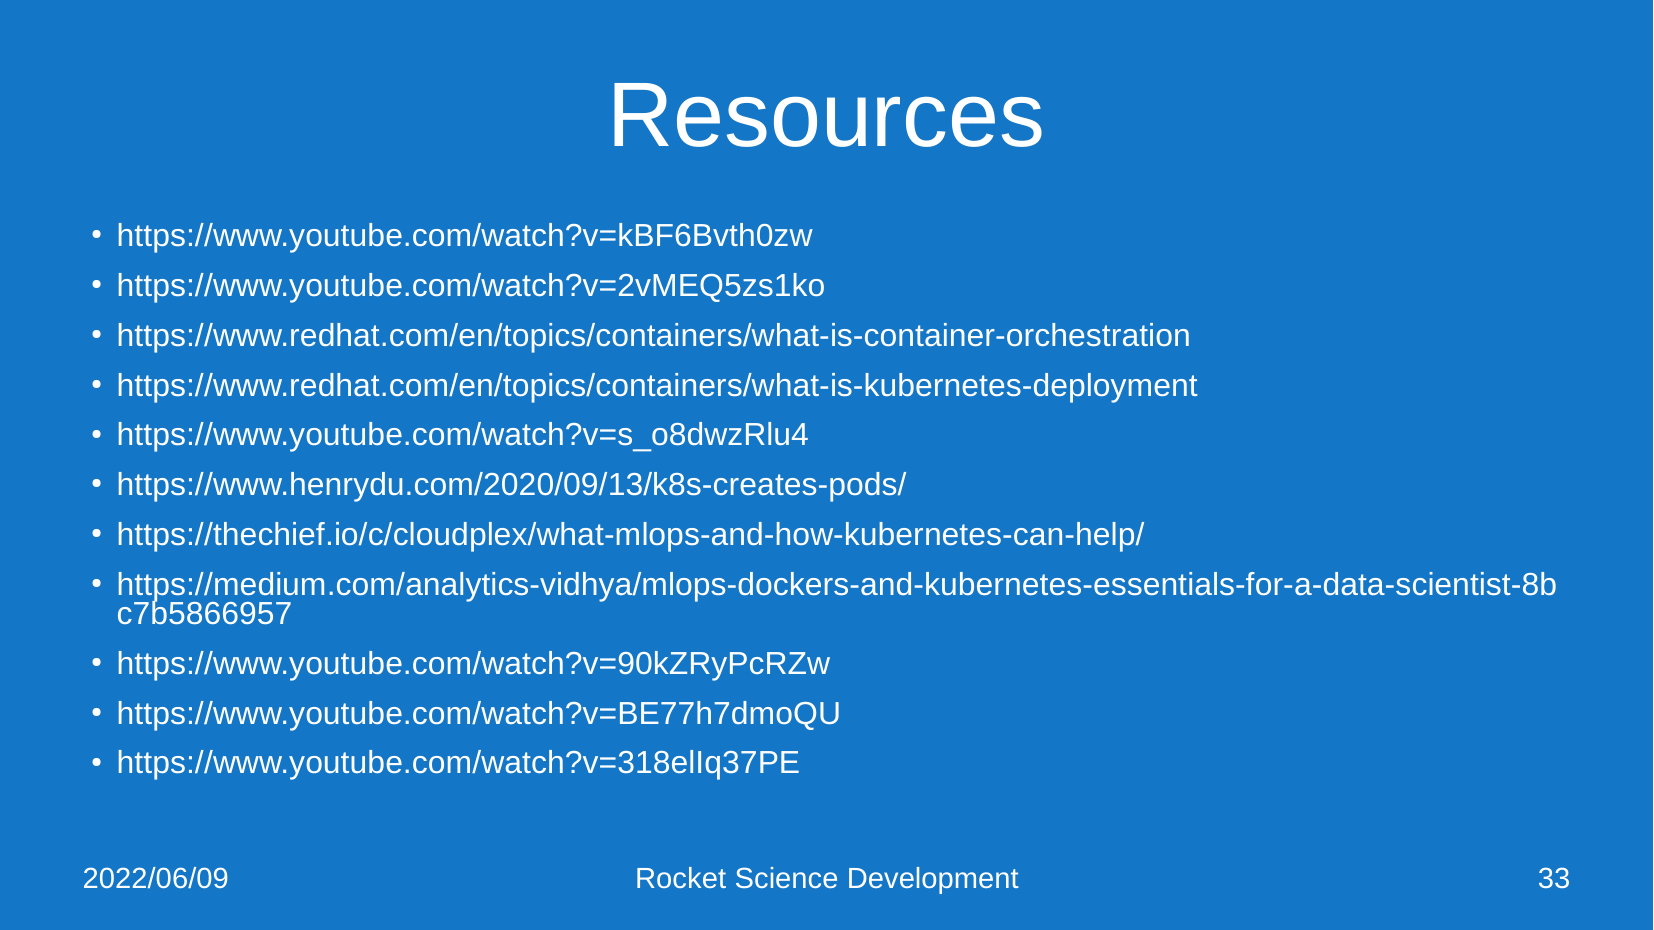

# Resources
https://www.youtube.com/watch?v=kBF6Bvth0zw
https://www.youtube.com/watch?v=2vMEQ5zs1ko
https://www.redhat.com/en/topics/containers/what-is-container-orchestration
https://www.redhat.com/en/topics/containers/what-is-kubernetes-deployment
https://www.youtube.com/watch?v=s_o8dwzRlu4
https://www.henrydu.com/2020/09/13/k8s-creates-pods/
https://thechief.io/c/cloudplex/what-mlops-and-how-kubernetes-can-help/
https://medium.com/analytics-vidhya/mlops-dockers-and-kubernetes-essentials-for-a-data-scientist-8bc7b5866957
https://www.youtube.com/watch?v=90kZRyPcRZw
https://www.youtube.com/watch?v=BE77h7dmoQU
https://www.youtube.com/watch?v=318elIq37PE
2022/06/09
Rocket Science Development
33